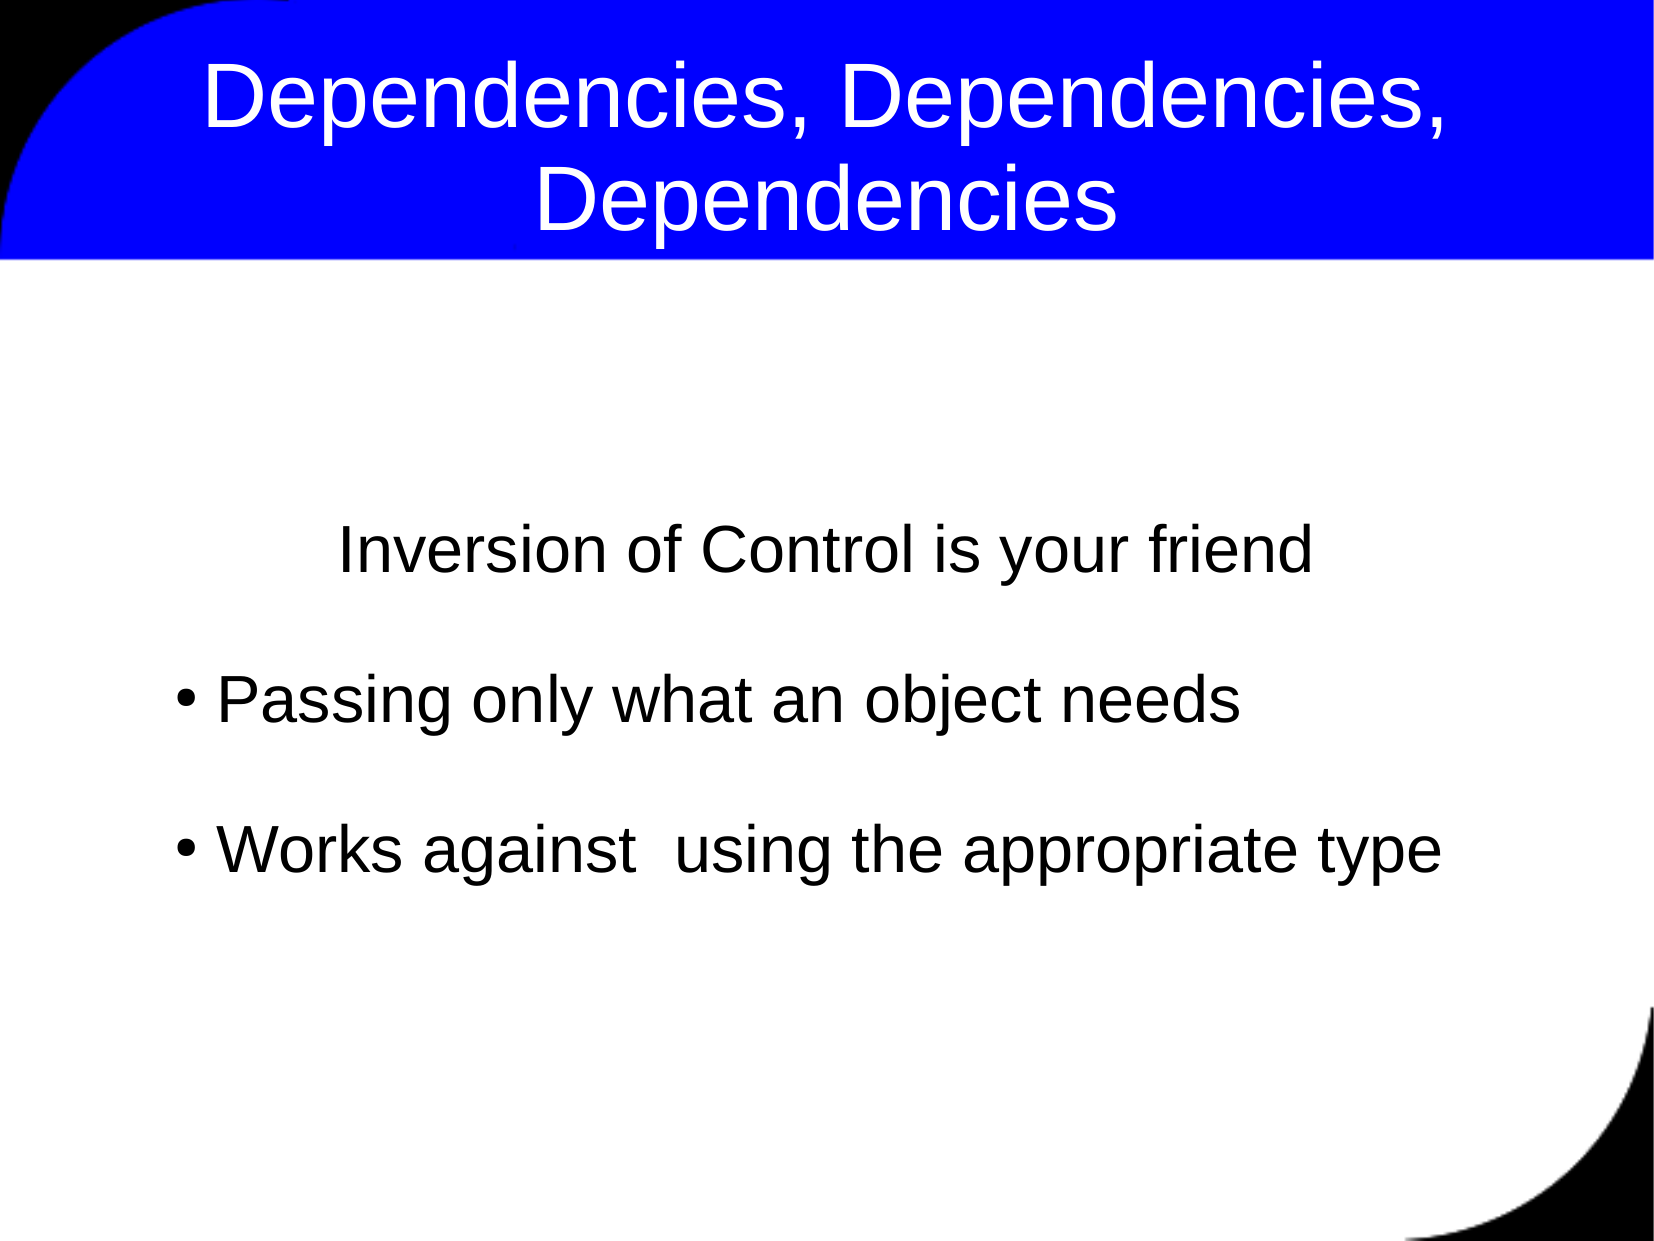

# Dependencies, Dependencies, Dependencies
Inversion of Control is your friend
 Passing only what an object needs
 Works against using the appropriate type